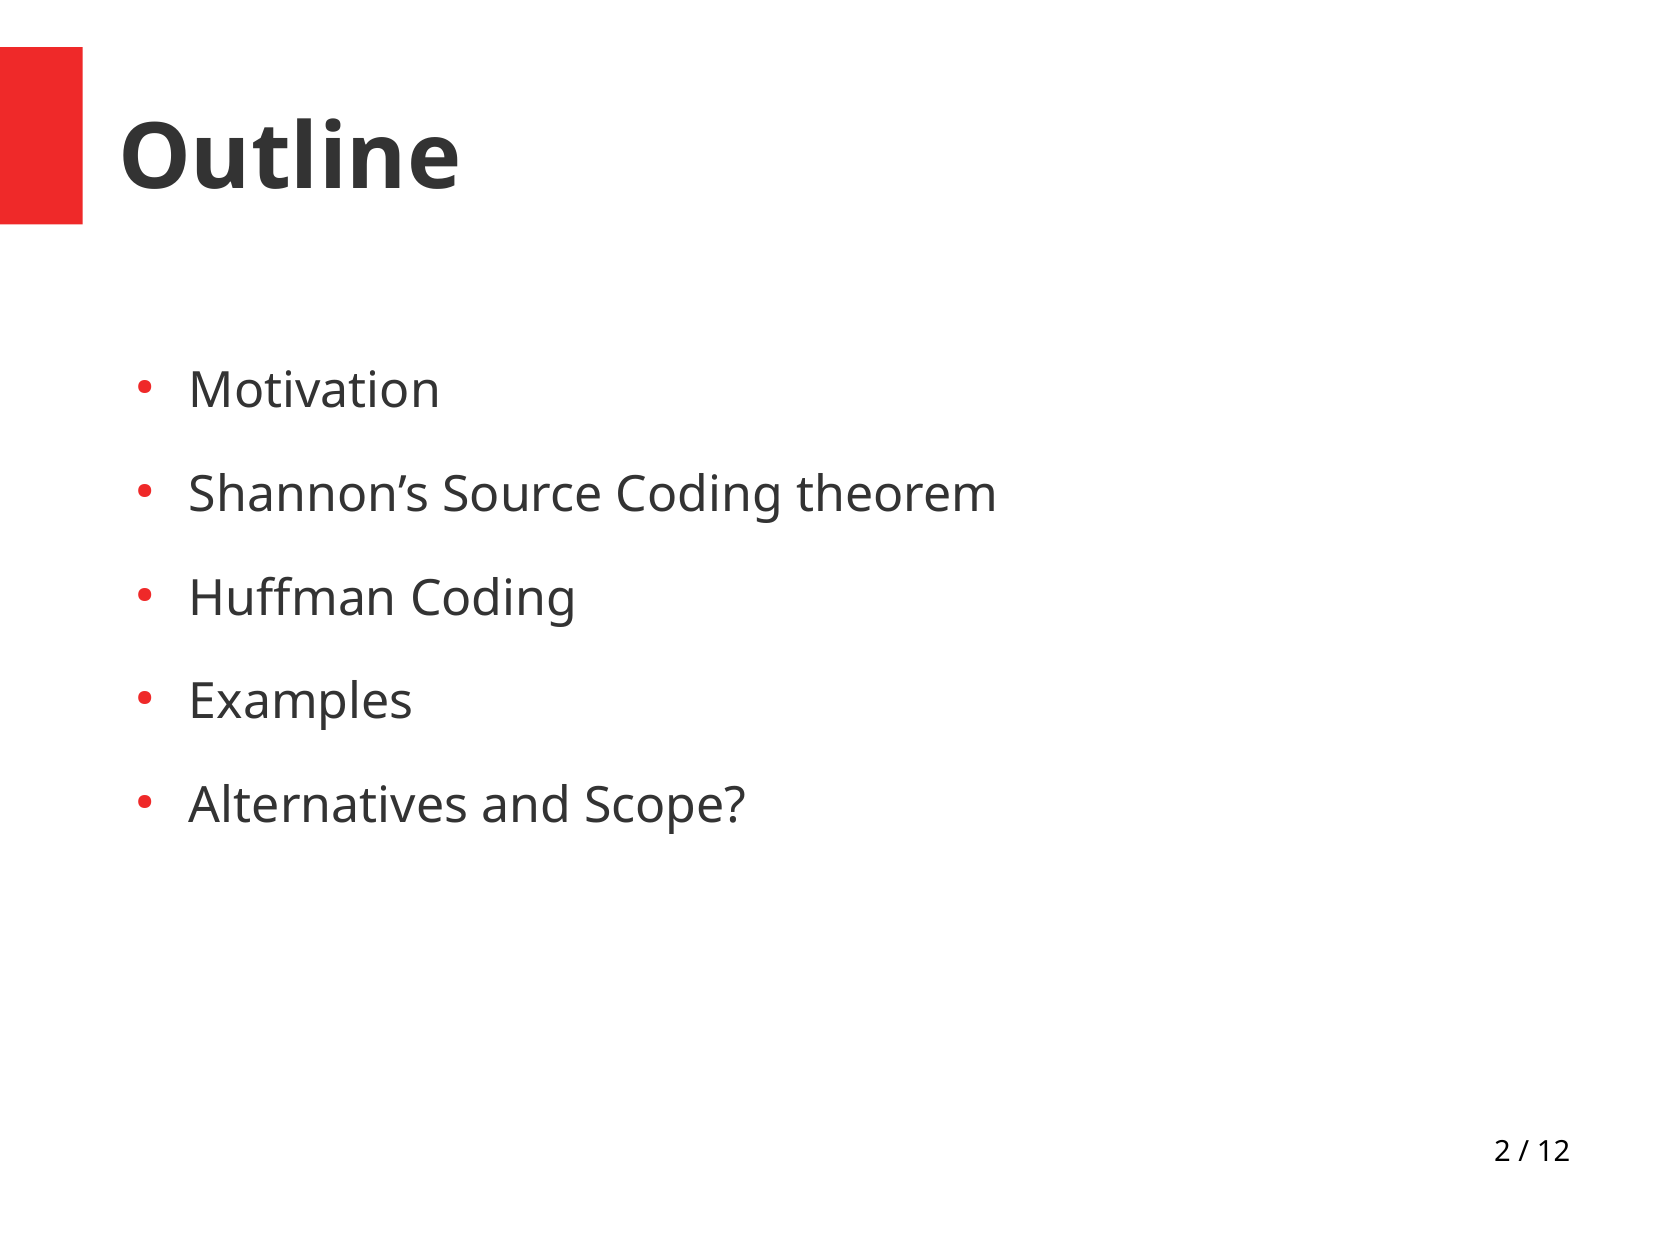

# Outline
Motivation
Shannon’s Source Coding theorem
Huffman Coding
Examples
Alternatives and Scope?
2